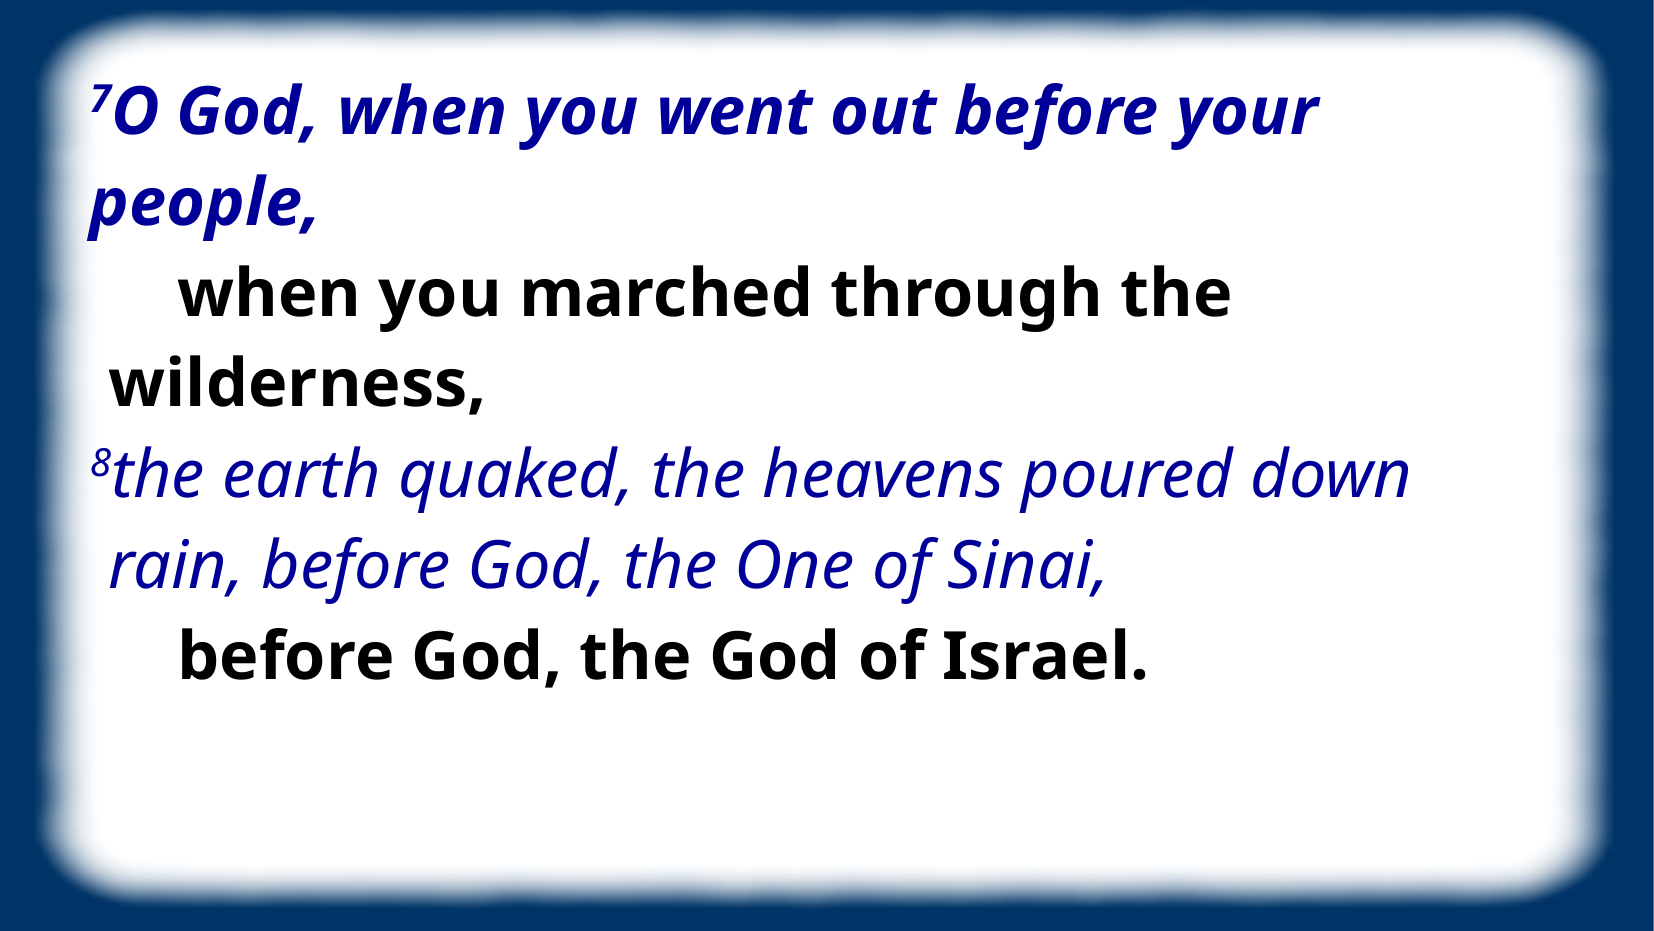

7O God, when you went out before your people,
 when you marched through the wilderness,
8the earth quaked, the heavens poured down
rain, before God, the One of Sinai,
 before God, the God of Israel.